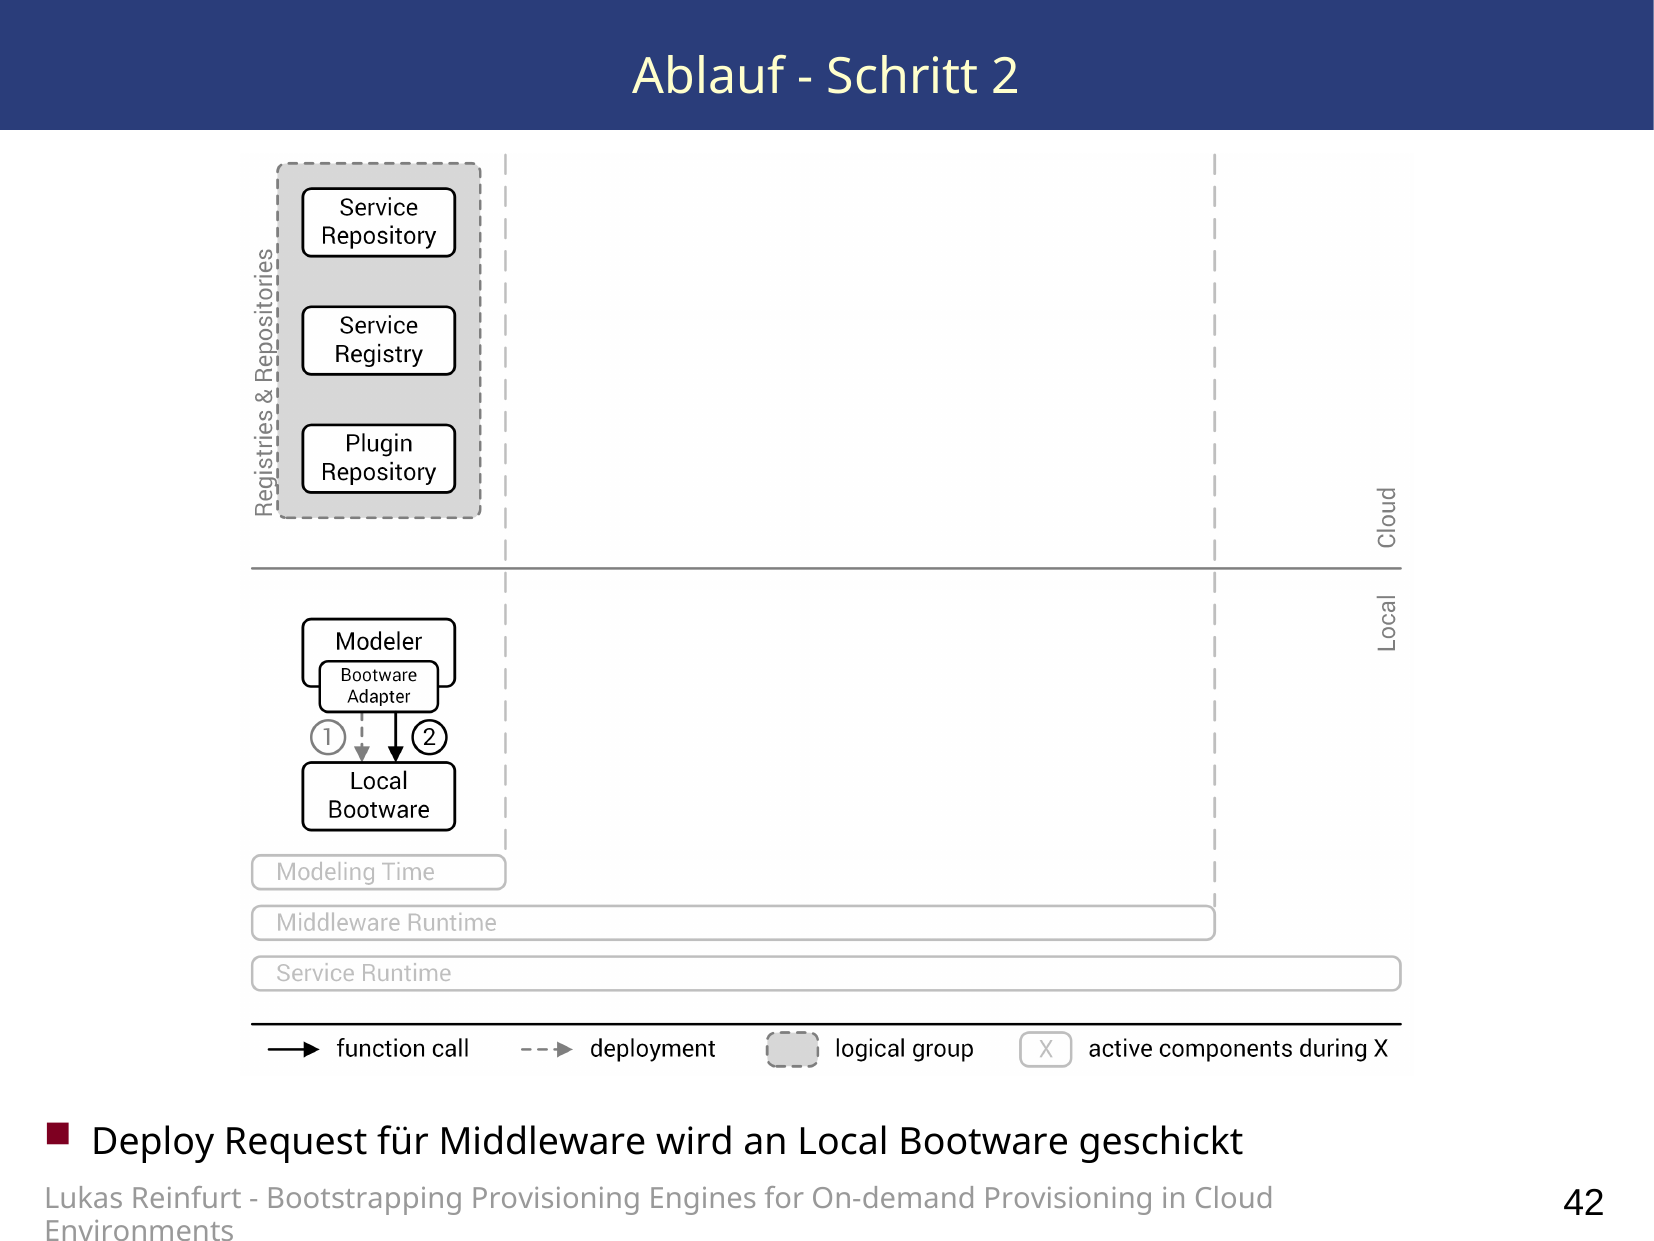

# Ablauf - Schritt 2
Deploy Request für Middleware wird an Local Bootware geschickt